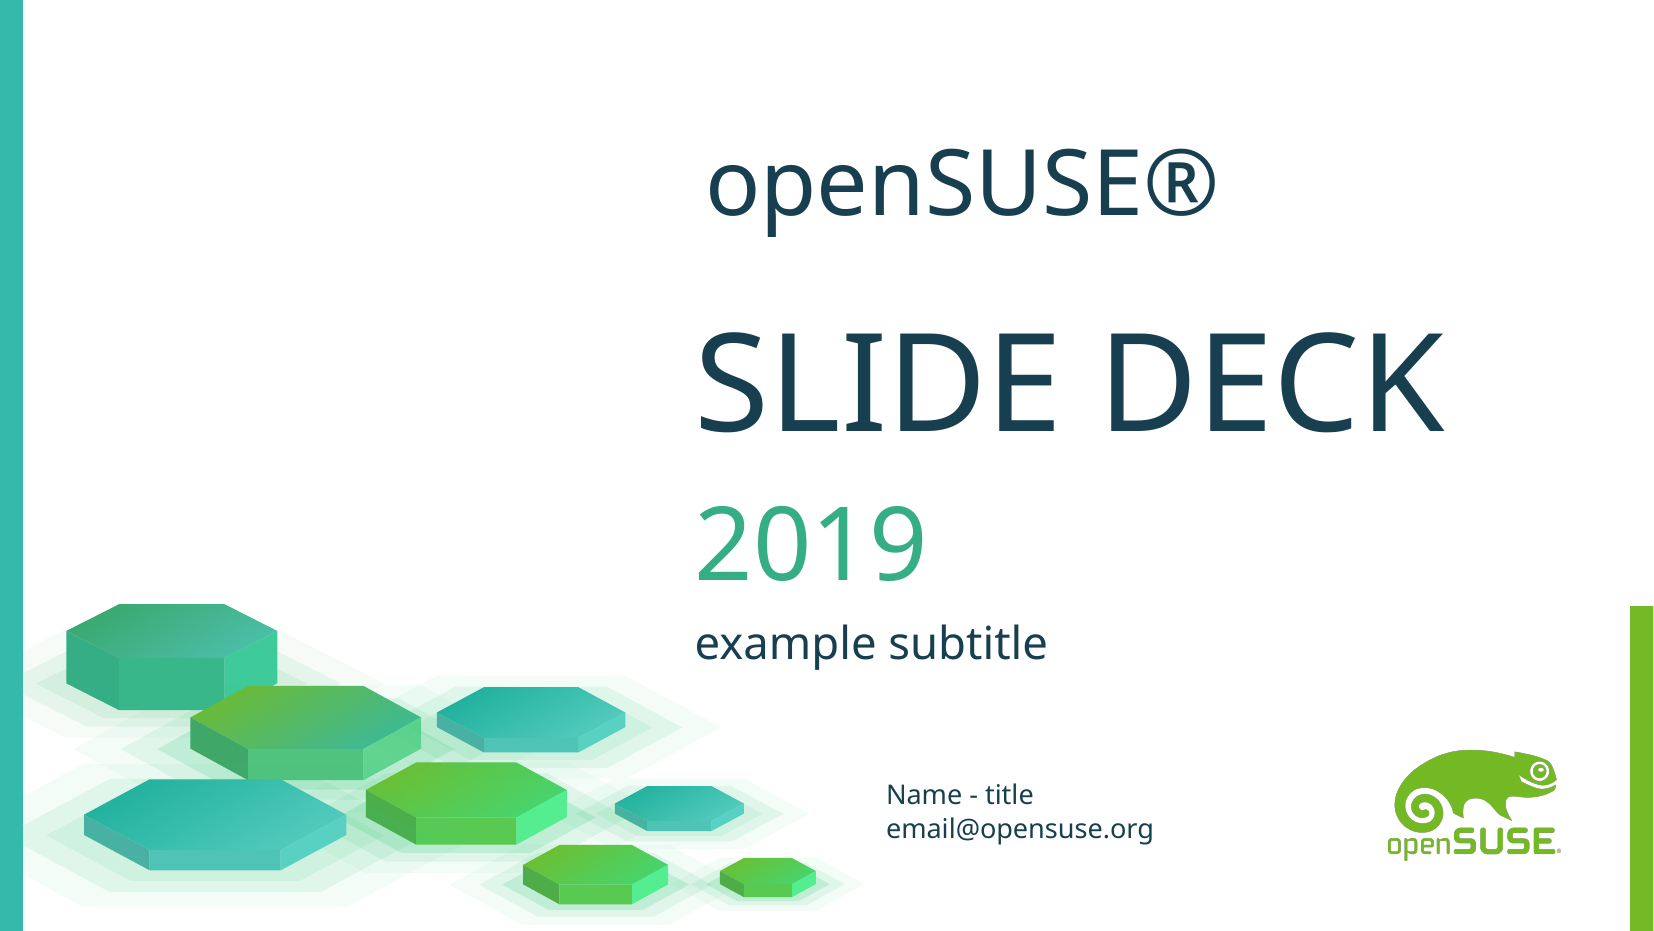

# openSUSE®
SLIDE DECK
2019
example subtitle
Name - title
email@opensuse.org